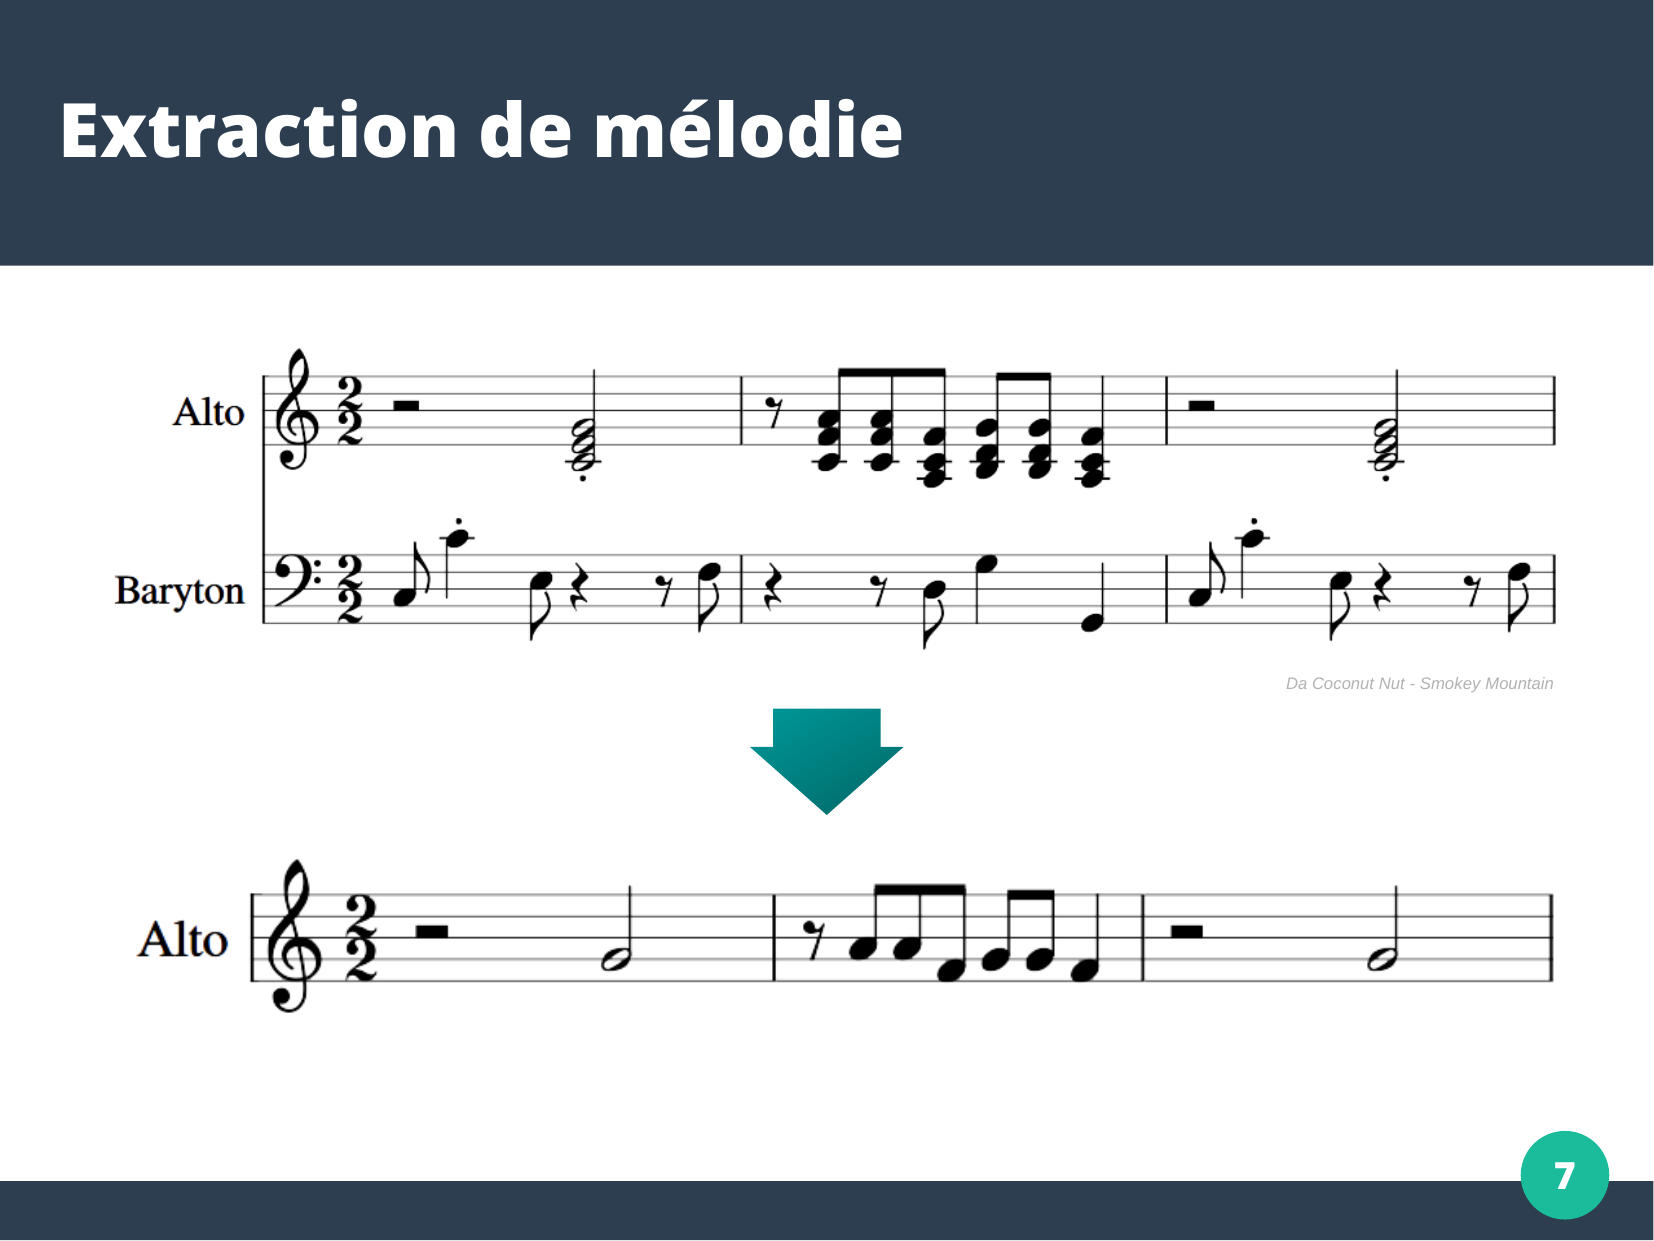

# Extraction de mélodie
Da Coconut Nut - Smokey Mountain
7